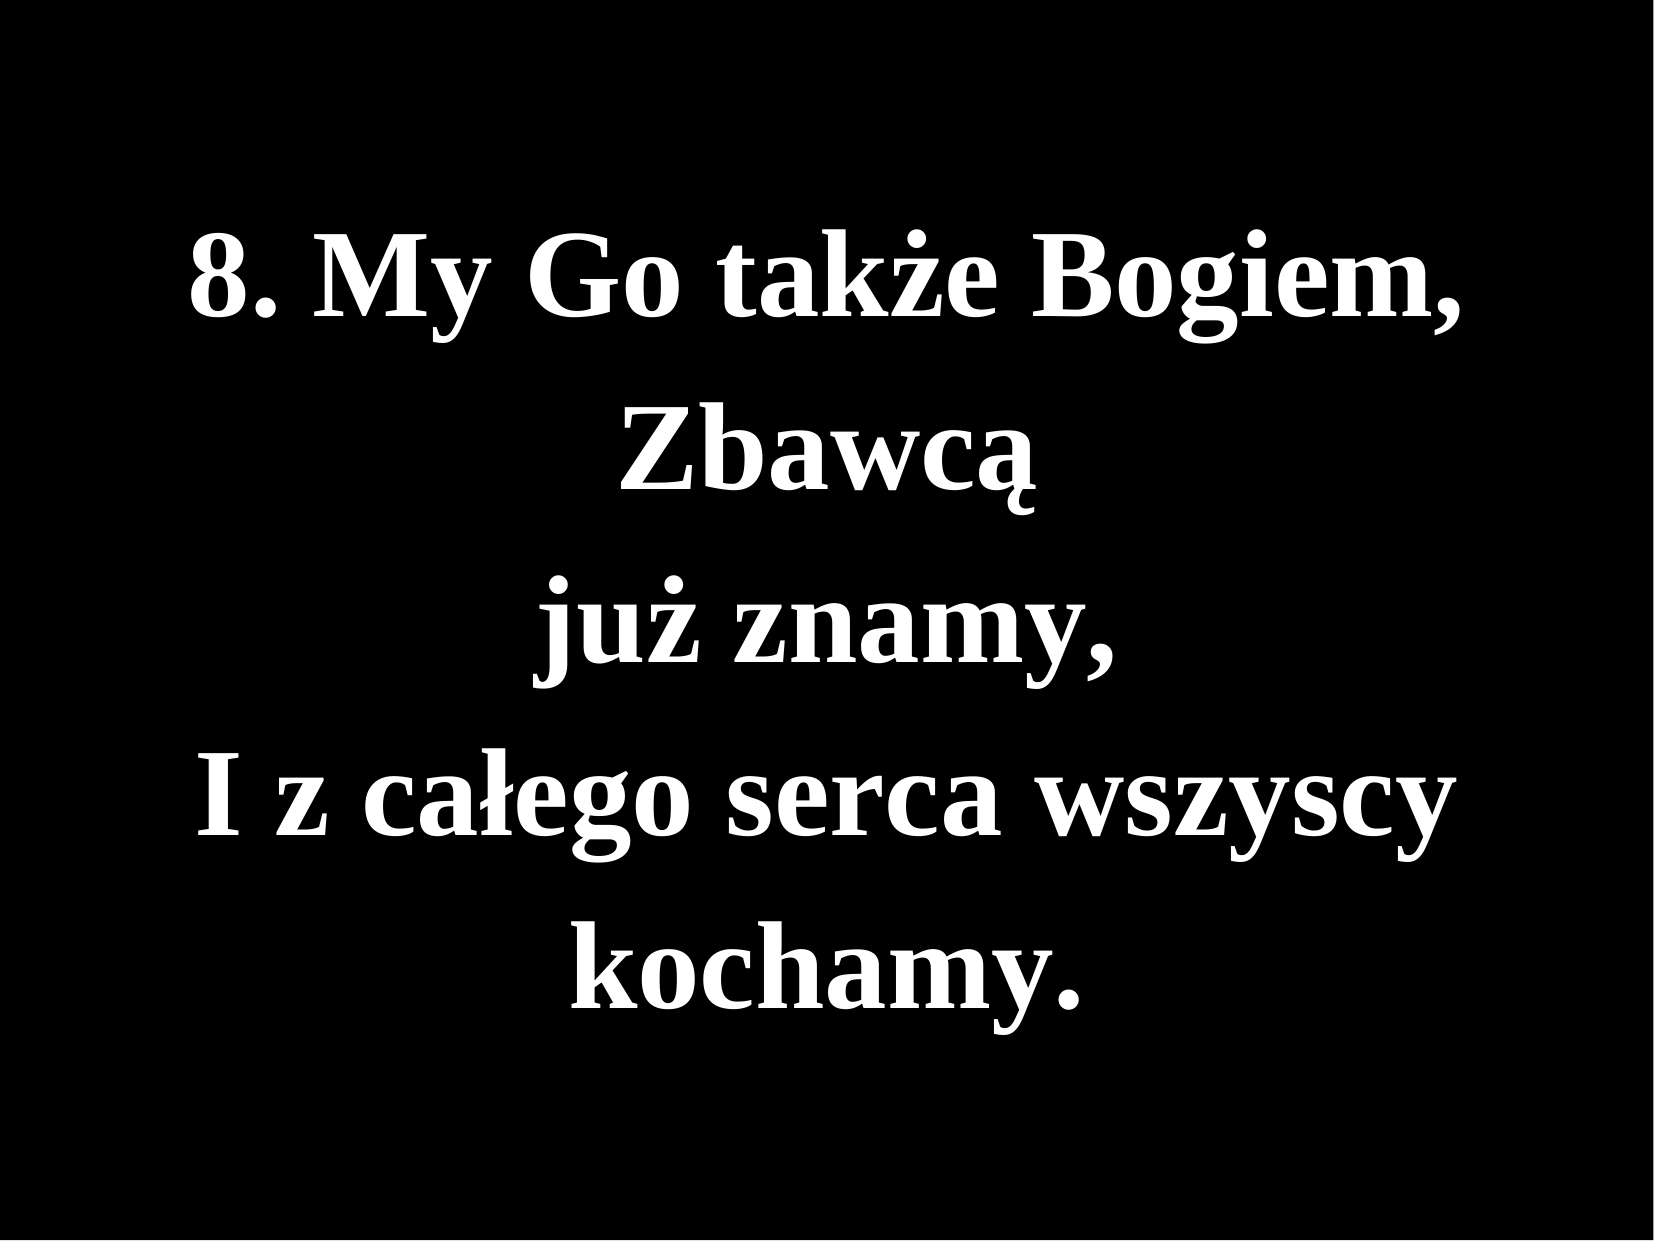

# 8. My Go także Bogiem, ppp Zbawcą ppp już znamy, ppp I z całego serca wszyscy ppp kochamy.